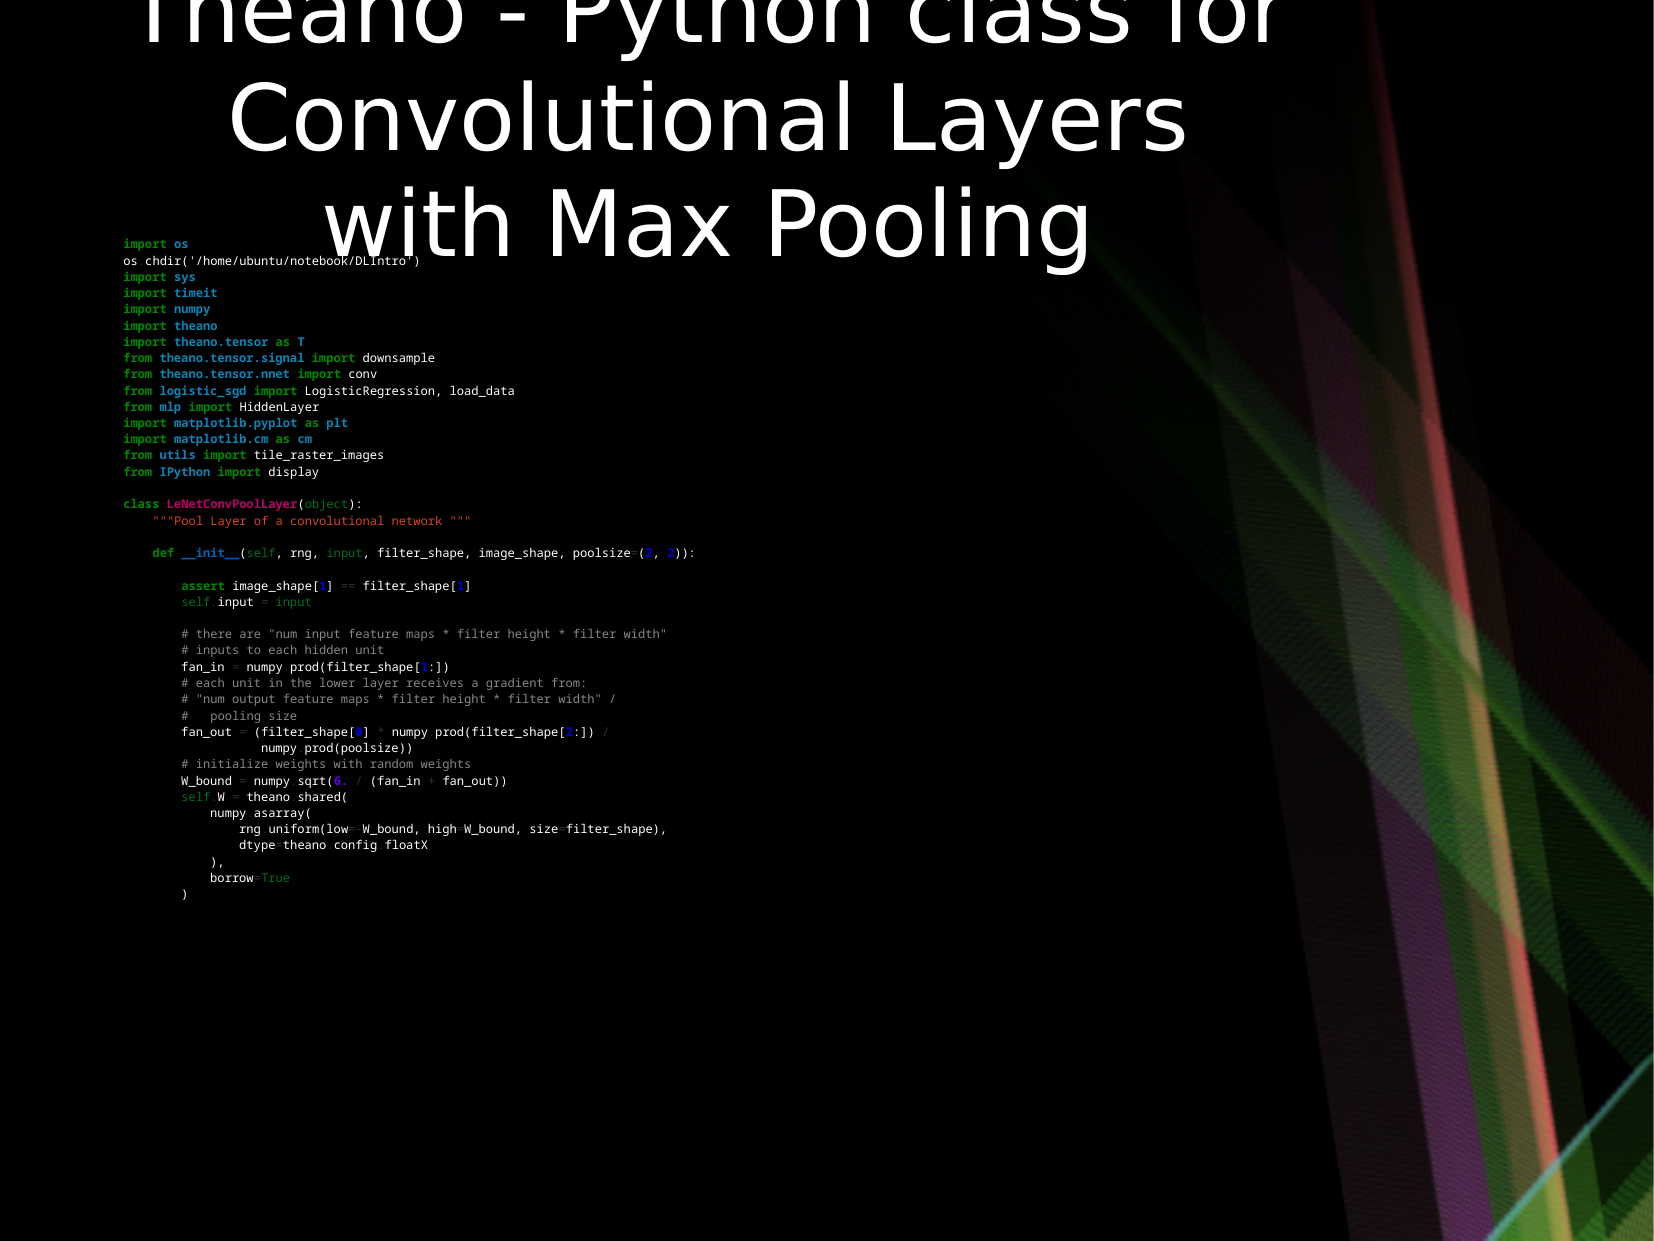

# Theano - Python class for Convolutional Layers with Max Pooling
import os
os.chdir('/home/ubuntu/notebook/DLIntro')
import sys
import timeit
import numpy
import theano
import theano.tensor as T
from theano.tensor.signal import downsample
from theano.tensor.nnet import conv
from logistic_sgd import LogisticRegression, load_data
from mlp import HiddenLayer
import matplotlib.pyplot as plt
import matplotlib.cm as cm
from utils import tile_raster_images
from IPython import display
class LeNetConvPoolLayer(object):
 """Pool Layer of a convolutional network """
 def __init__(self, rng, input, filter_shape, image_shape, poolsize=(2, 2)):
 assert image_shape[1] == filter_shape[1]
 self.input = input
 # there are "num input feature maps * filter height * filter width"
 # inputs to each hidden unit
 fan_in = numpy.prod(filter_shape[1:])
 # each unit in the lower layer receives a gradient from:
 # "num output feature maps * filter height * filter width" /
 # pooling size
 fan_out = (filter_shape[0] * numpy.prod(filter_shape[2:]) /
 numpy.prod(poolsize))
 # initialize weights with random weights
 W_bound = numpy.sqrt(6. / (fan_in + fan_out))
 self.W = theano.shared(
 numpy.asarray(
 rng.uniform(low=-W_bound, high=W_bound, size=filter_shape),
 dtype=theano.config.floatX
 ),
 borrow=True
 )